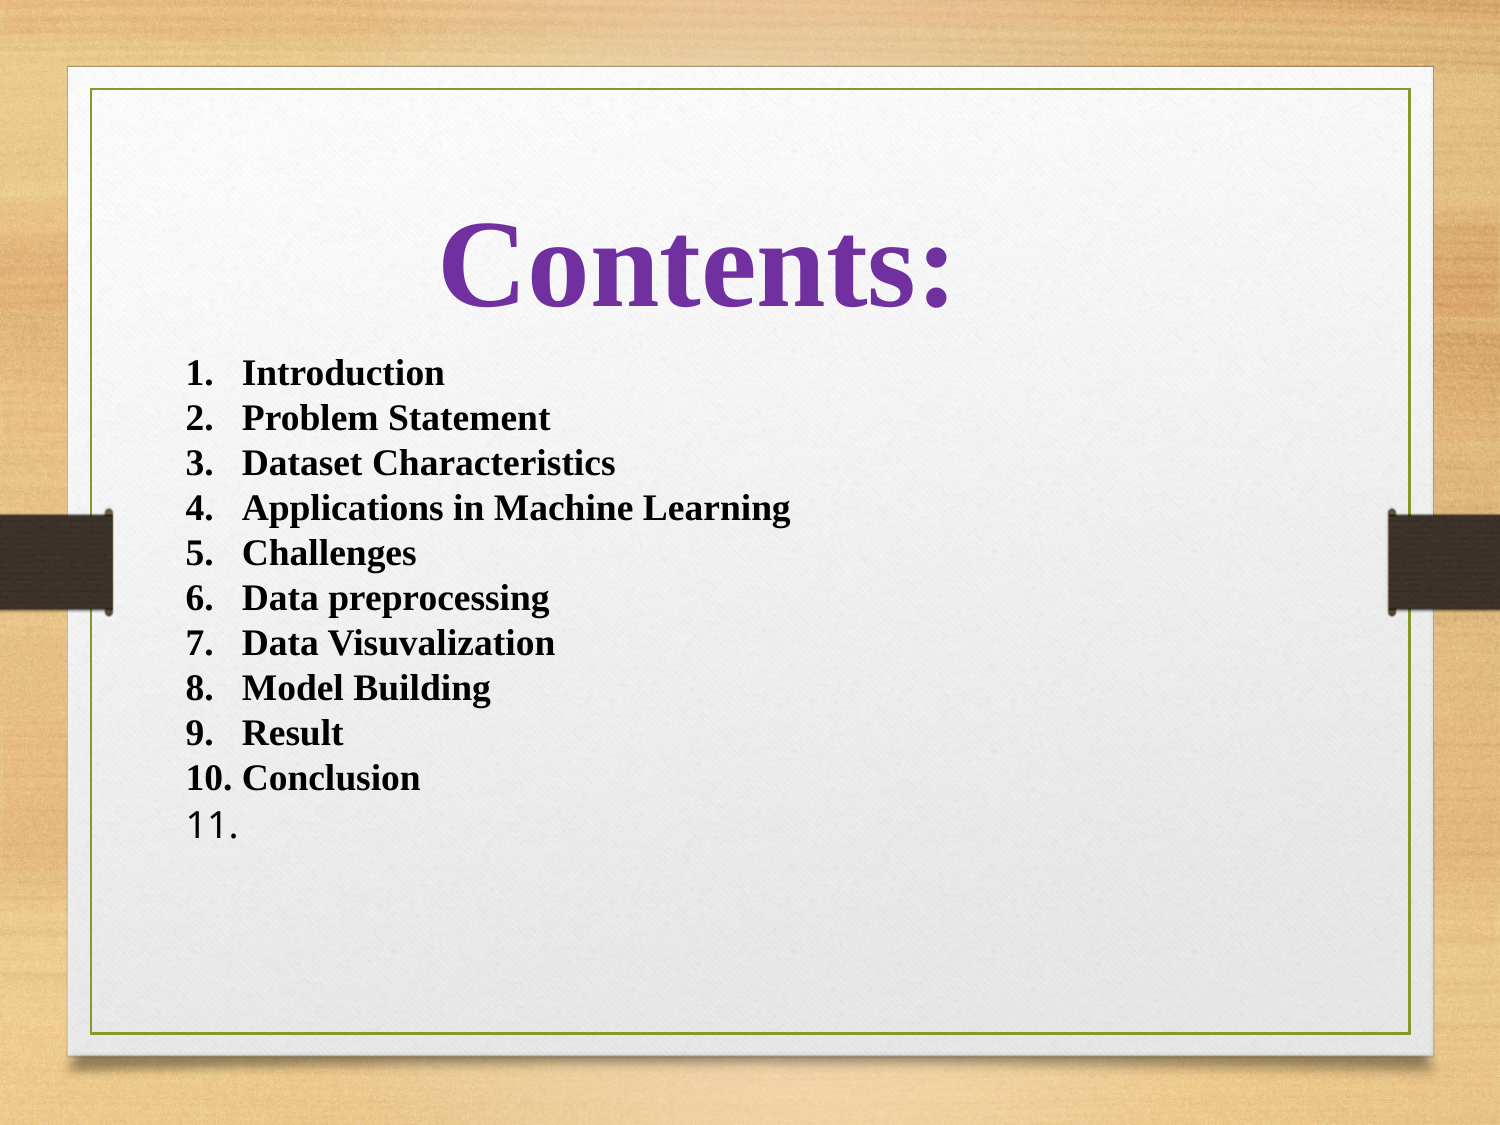

Contents:
Introduction
Problem Statement
Dataset Characteristics
Applications in Machine Learning
Challenges
Data preprocessing
Data Visuvalization
Model Building
Result
Conclusion